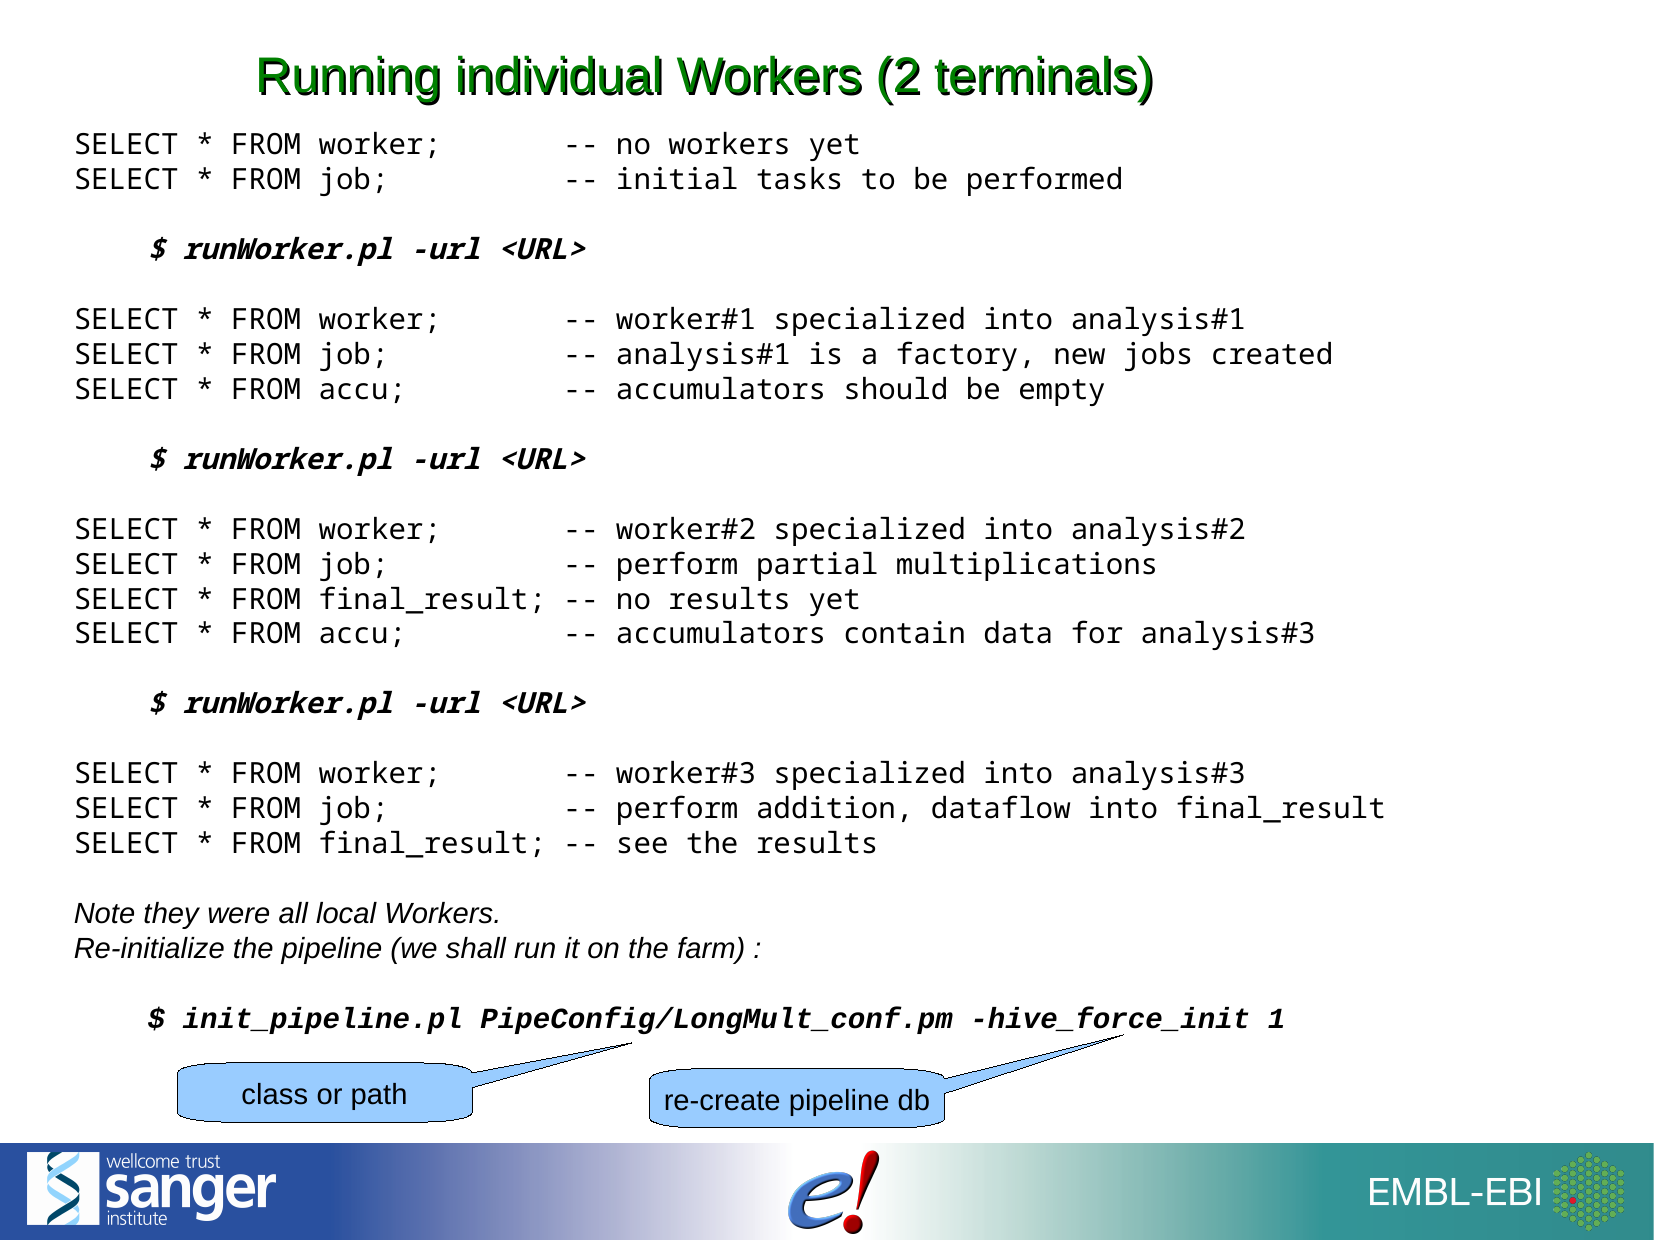

Running individual Workers (2 terminals)
SELECT * FROM worker; -- no workers yet
SELECT * FROM job; -- initial tasks to be performed
	$ runWorker.pl -url <URL>
SELECT * FROM worker; -- worker#1 specialized into analysis#1
SELECT * FROM job; -- analysis#1 is a factory, new jobs created
SELECT * FROM accu; -- accumulators should be empty
	$ runWorker.pl -url <URL>
SELECT * FROM worker; -- worker#2 specialized into analysis#2
SELECT * FROM job; -- perform partial multiplications
SELECT * FROM final_result; -- no results yet
SELECT * FROM accu; -- accumulators contain data for analysis#3
	$ runWorker.pl -url <URL>
SELECT * FROM worker; -- worker#3 specialized into analysis#3
SELECT * FROM job; -- perform addition, dataflow into final_result
SELECT * FROM final_result; -- see the results
Note they were all local Workers.
Re-initialize the pipeline (we shall run it on the farm) :
	$ init_pipeline.pl PipeConfig/LongMult_conf.pm -hive_force_init 1
class or path
re-create pipeline db